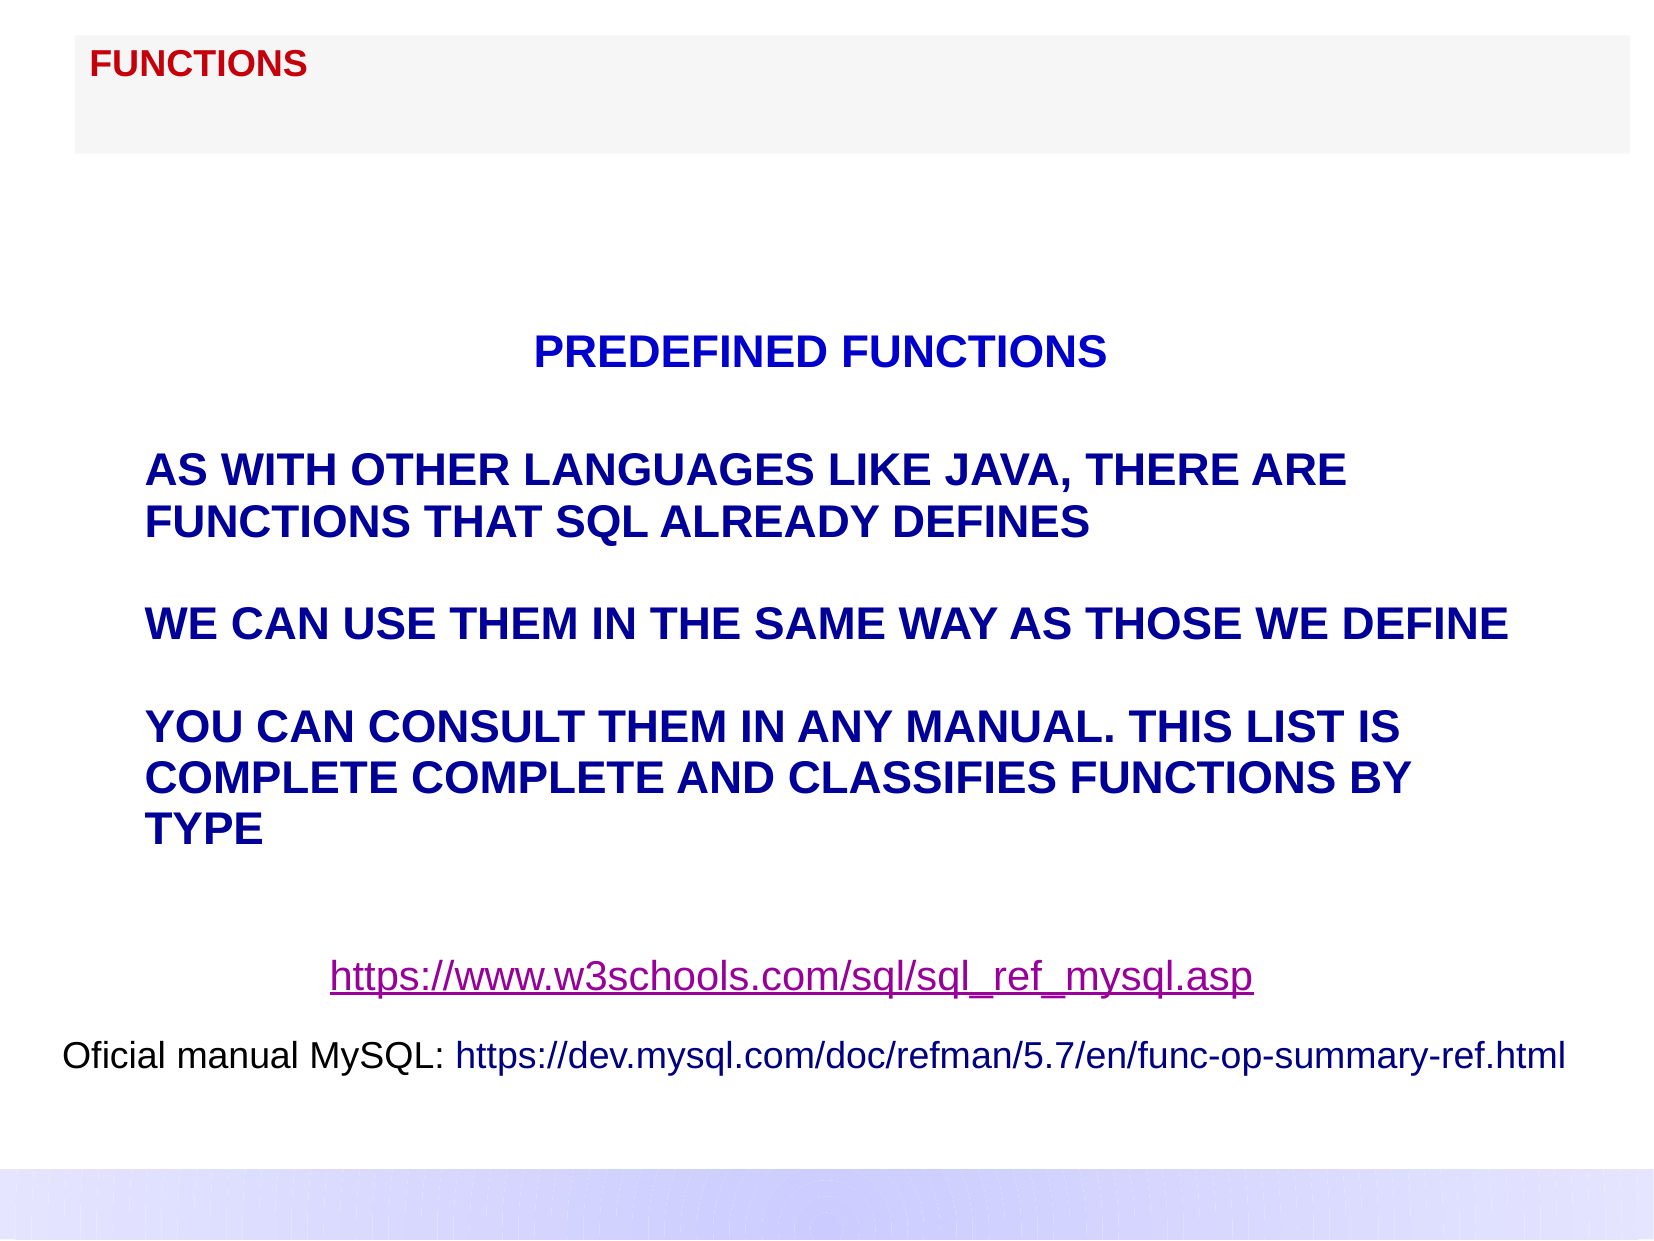

FUNCTIONS
PREDEFINED FUNCTIONS
AS WITH OTHER LANGUAGES LIKE JAVA, THERE ARE FUNCTIONS THAT SQL ALREADY DEFINES
WE CAN USE THEM IN THE SAME WAY AS THOSE WE DEFINE
YOU CAN CONSULT THEM IN ANY MANUAL. THIS LIST IS COMPLETE COMPLETE AND CLASSIFIES FUNCTIONS BY TYPE
https://www.w3schools.com/sql/sql_ref_mysql.asp
Oficial manual MySQL: https://dev.mysql.com/doc/refman/5.7/en/func-op-summary-ref.html